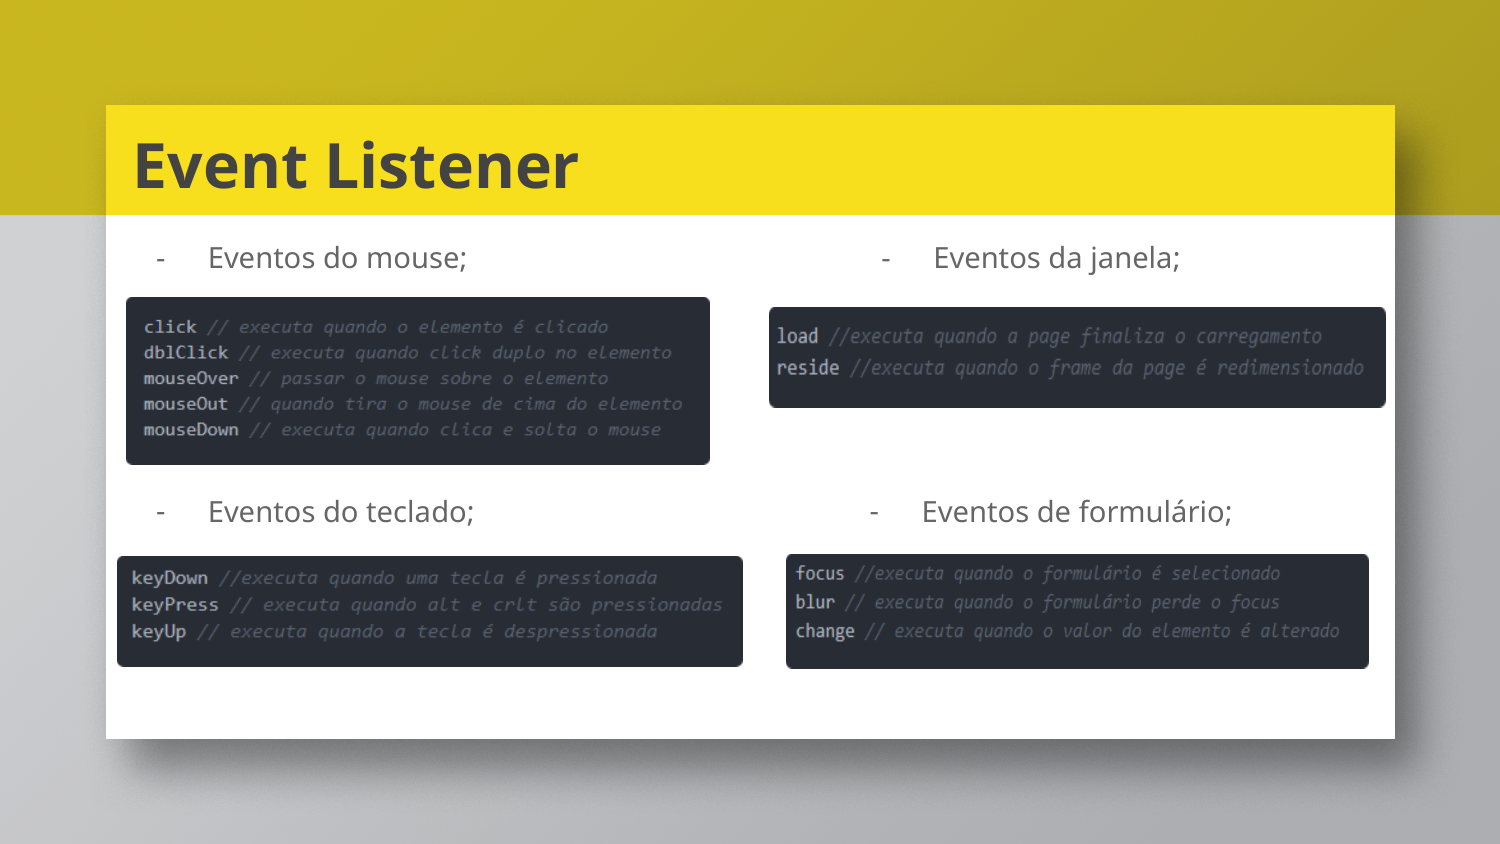

# Event Listener
Eventos da janela;
Eventos do mouse;
Eventos de formulário;
Eventos do teclado;